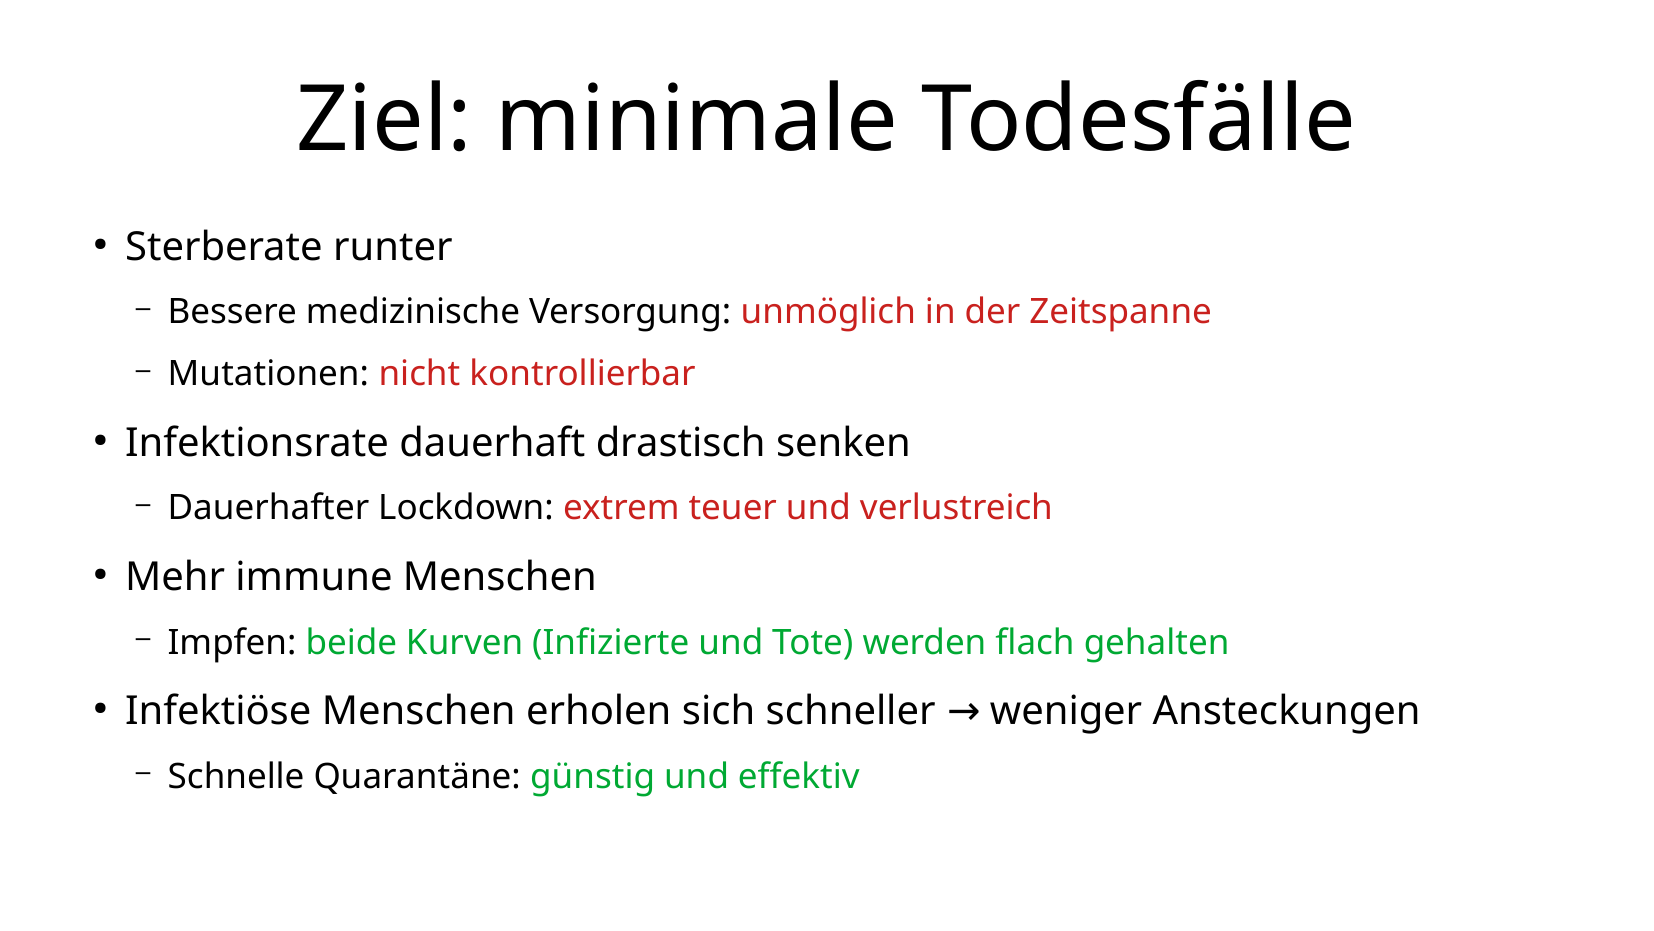

# Ziel: minimale Todesfälle
Sterberate runter
Bessere medizinische Versorgung: unmöglich in der Zeitspanne
Mutationen: nicht kontrollierbar
Infektionsrate dauerhaft drastisch senken
Dauerhafter Lockdown: extrem teuer und verlustreich
Mehr immune Menschen
Impfen: beide Kurven (Infizierte und Tote) werden flach gehalten
Infektiöse Menschen erholen sich schneller → weniger Ansteckungen
Schnelle Quarantäne: günstig und effektiv